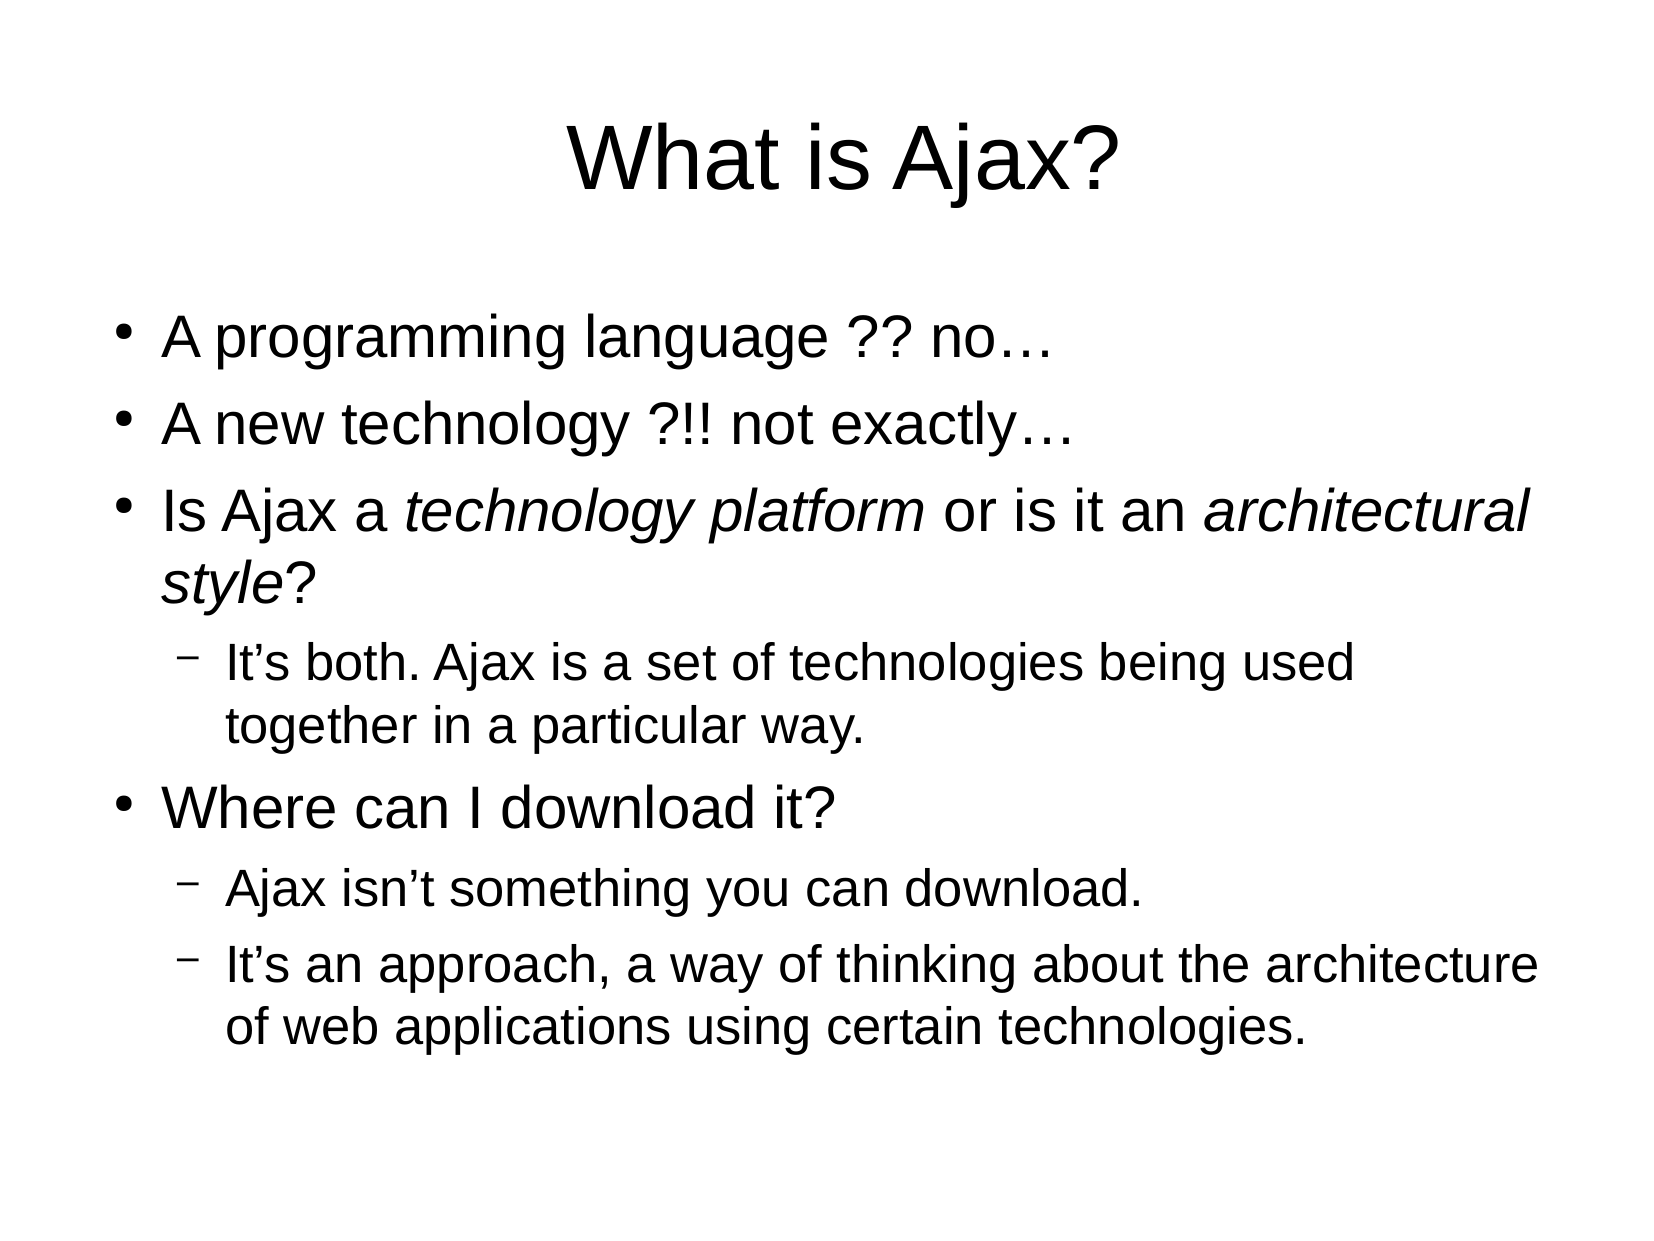

# What is Ajax?
A programming language ?? no…
A new technology ?!! not exactly…
Is Ajax a technology platform or is it an architectural style?
It’s both. Ajax is a set of technologies being used together in a particular way.
Where can I download it?
Ajax isn’t something you can download.
It’s an approach, a way of thinking about the architecture of web applications using certain technologies.